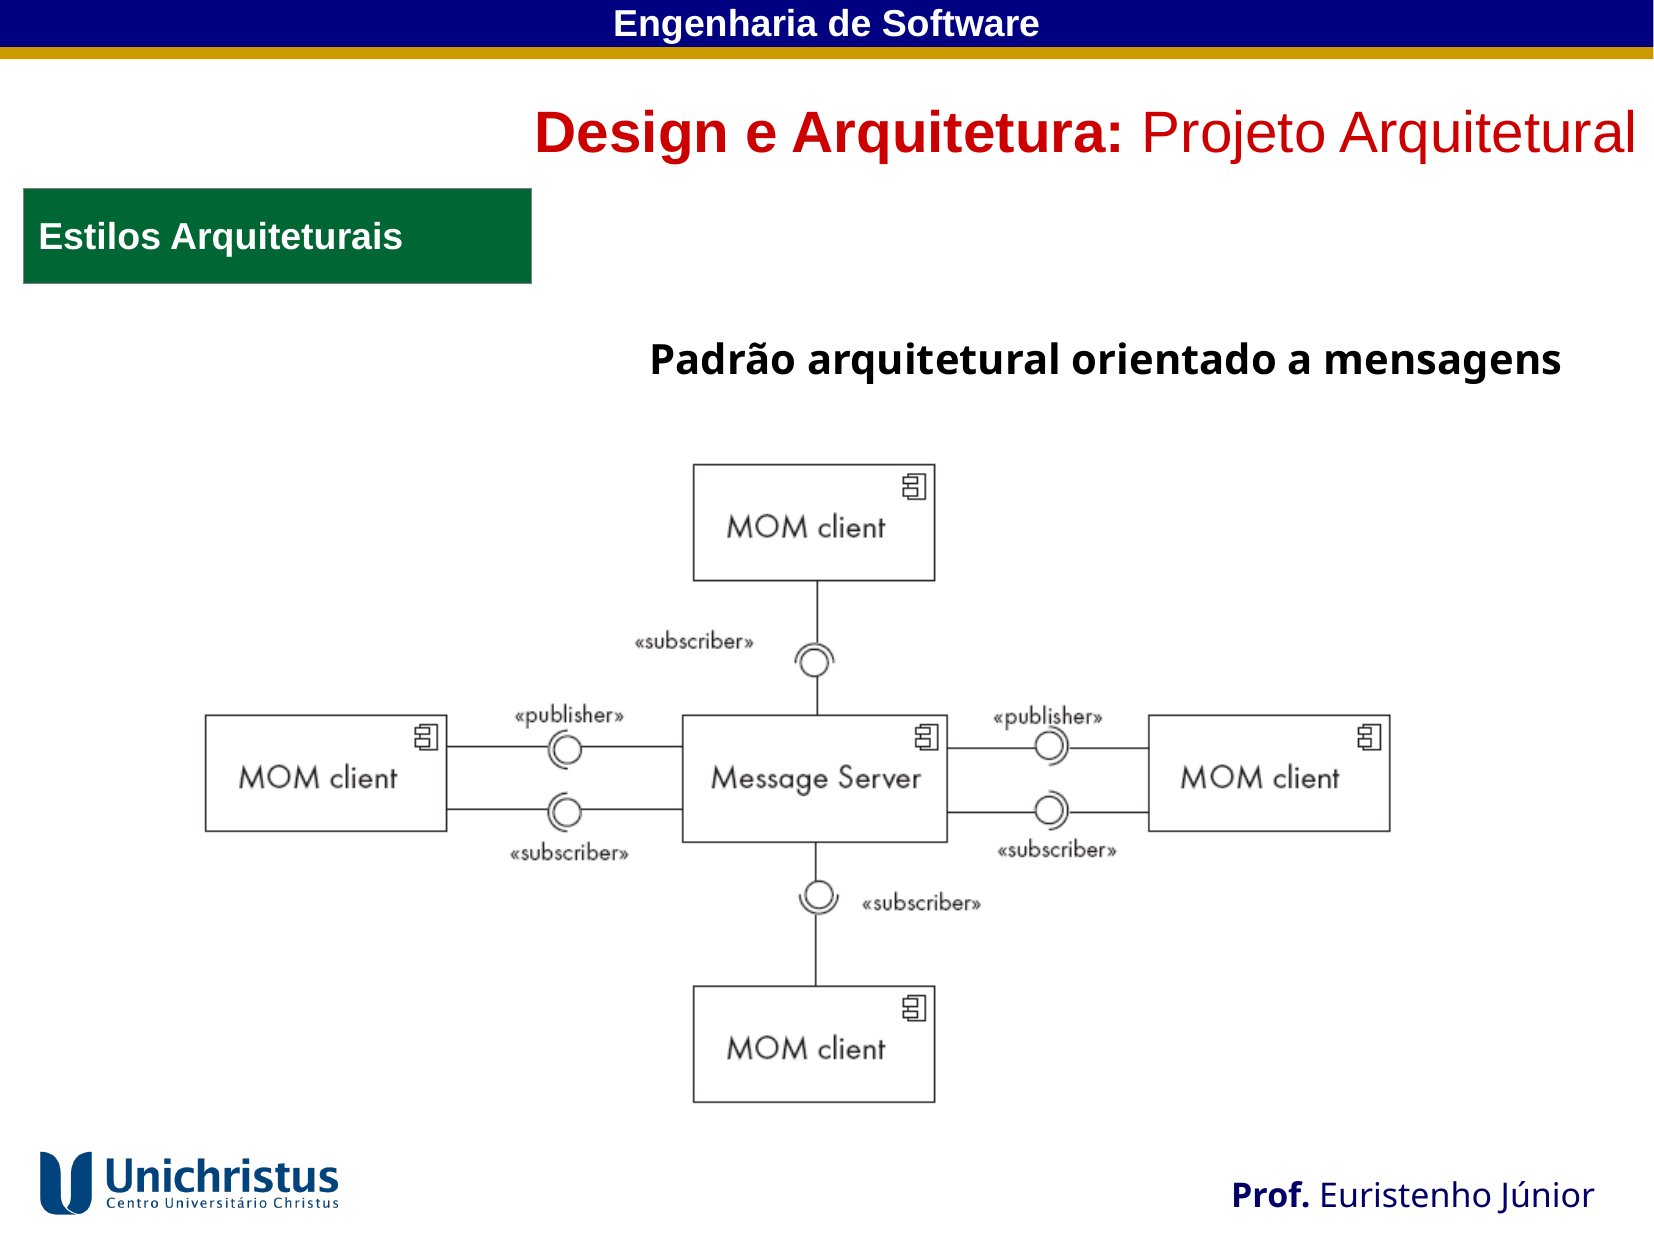

Engenharia de Software
Design e Arquitetura: Projeto Arquitetural
Estilos Arquiteturais
 								Padrão arquitetural orientado a mensagens
Prof. Euristenho Júnior